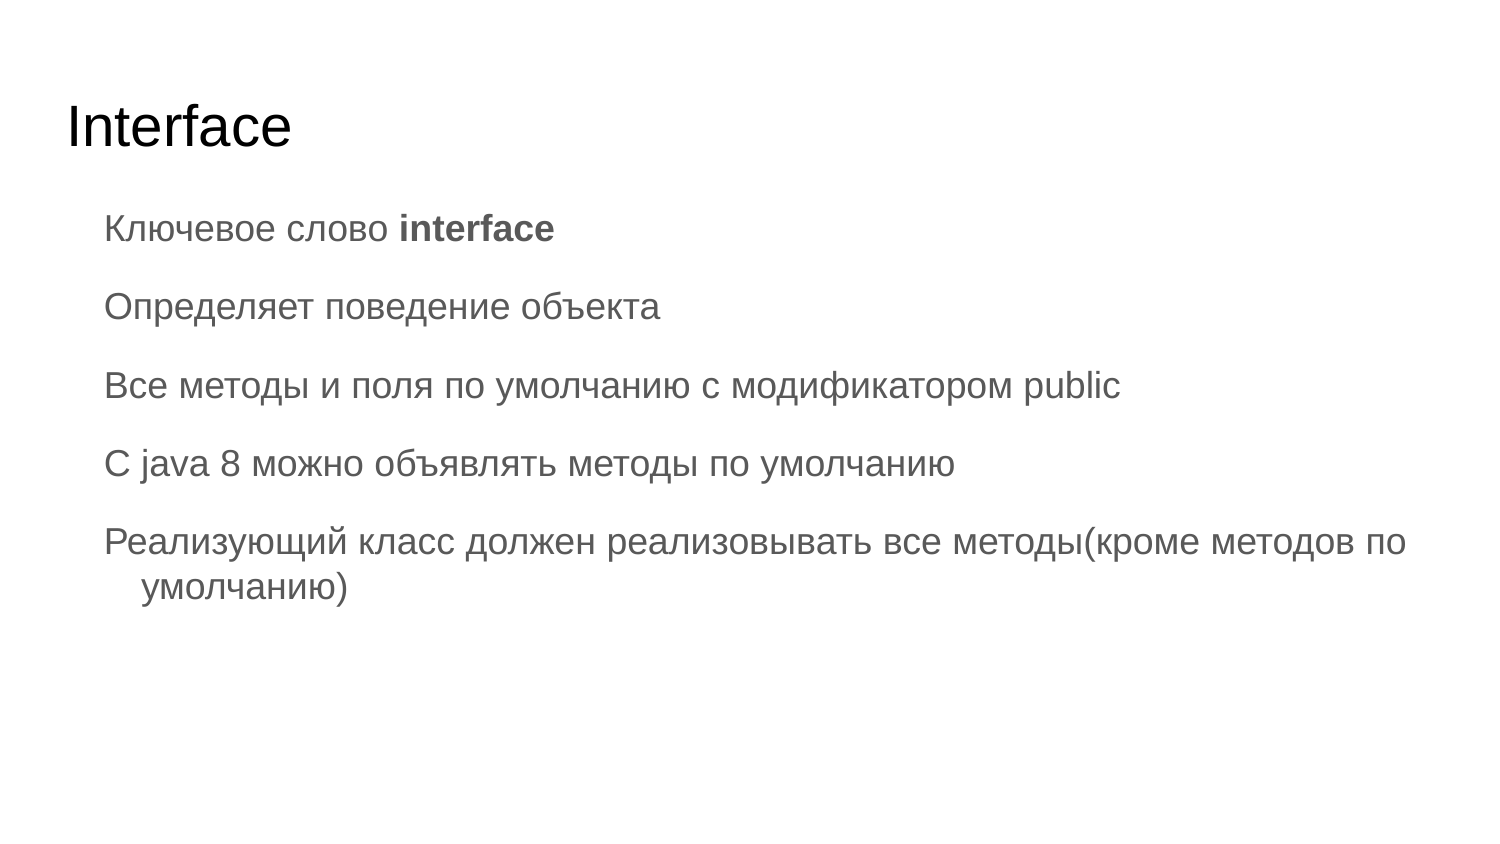

# Interface
Ключевое слово interface
Определяет поведение объекта
Все методы и поля по умолчанию с модификатором public
С java 8 можно объявлять методы по умолчанию
Реализующий класс должен реализовывать все методы(кроме методов по умолчанию)